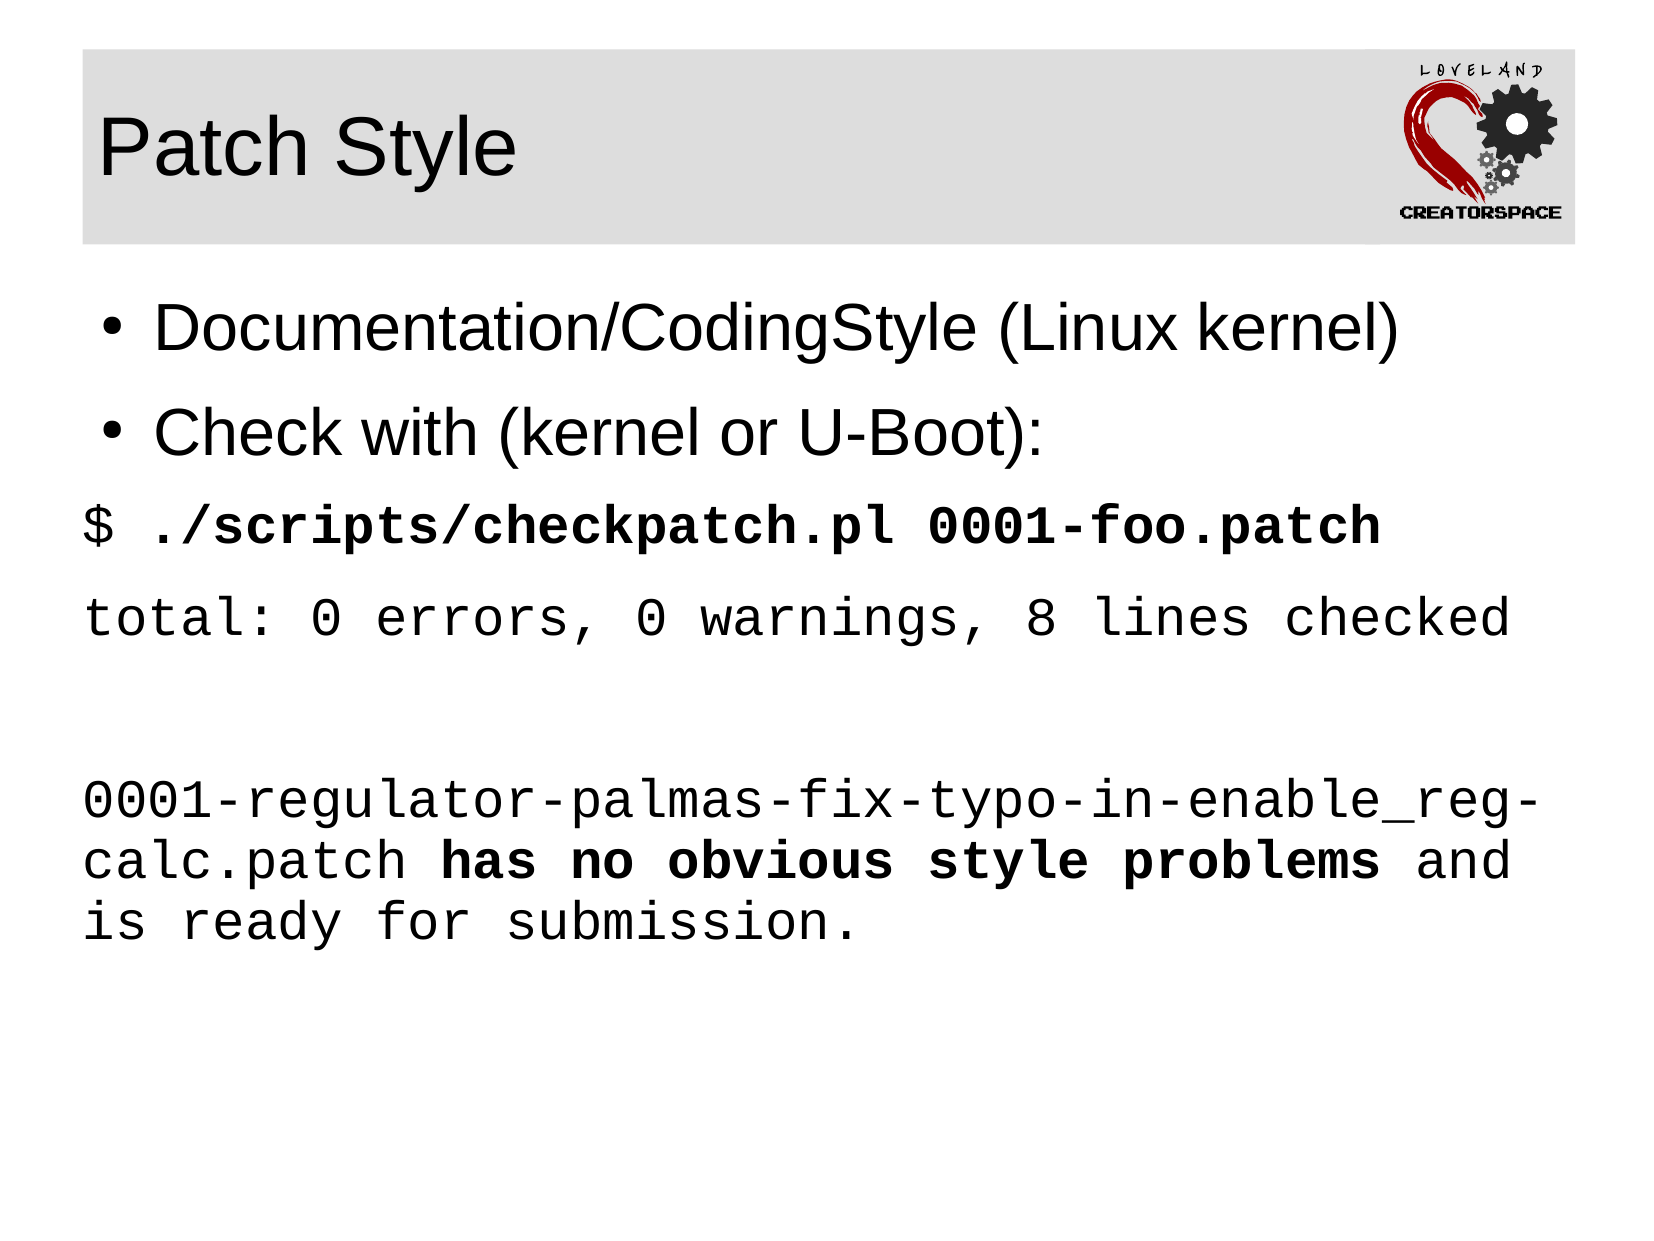

# Patch Style
Documentation/CodingStyle (Linux kernel)
Check with (kernel or U-Boot):
$ ./scripts/checkpatch.pl 0001-foo.patch
total: 0 errors, 0 warnings, 8 lines checked
0001-regulator-palmas-fix-typo-in-enable_reg-calc.patch has no obvious style problems and is ready for submission.